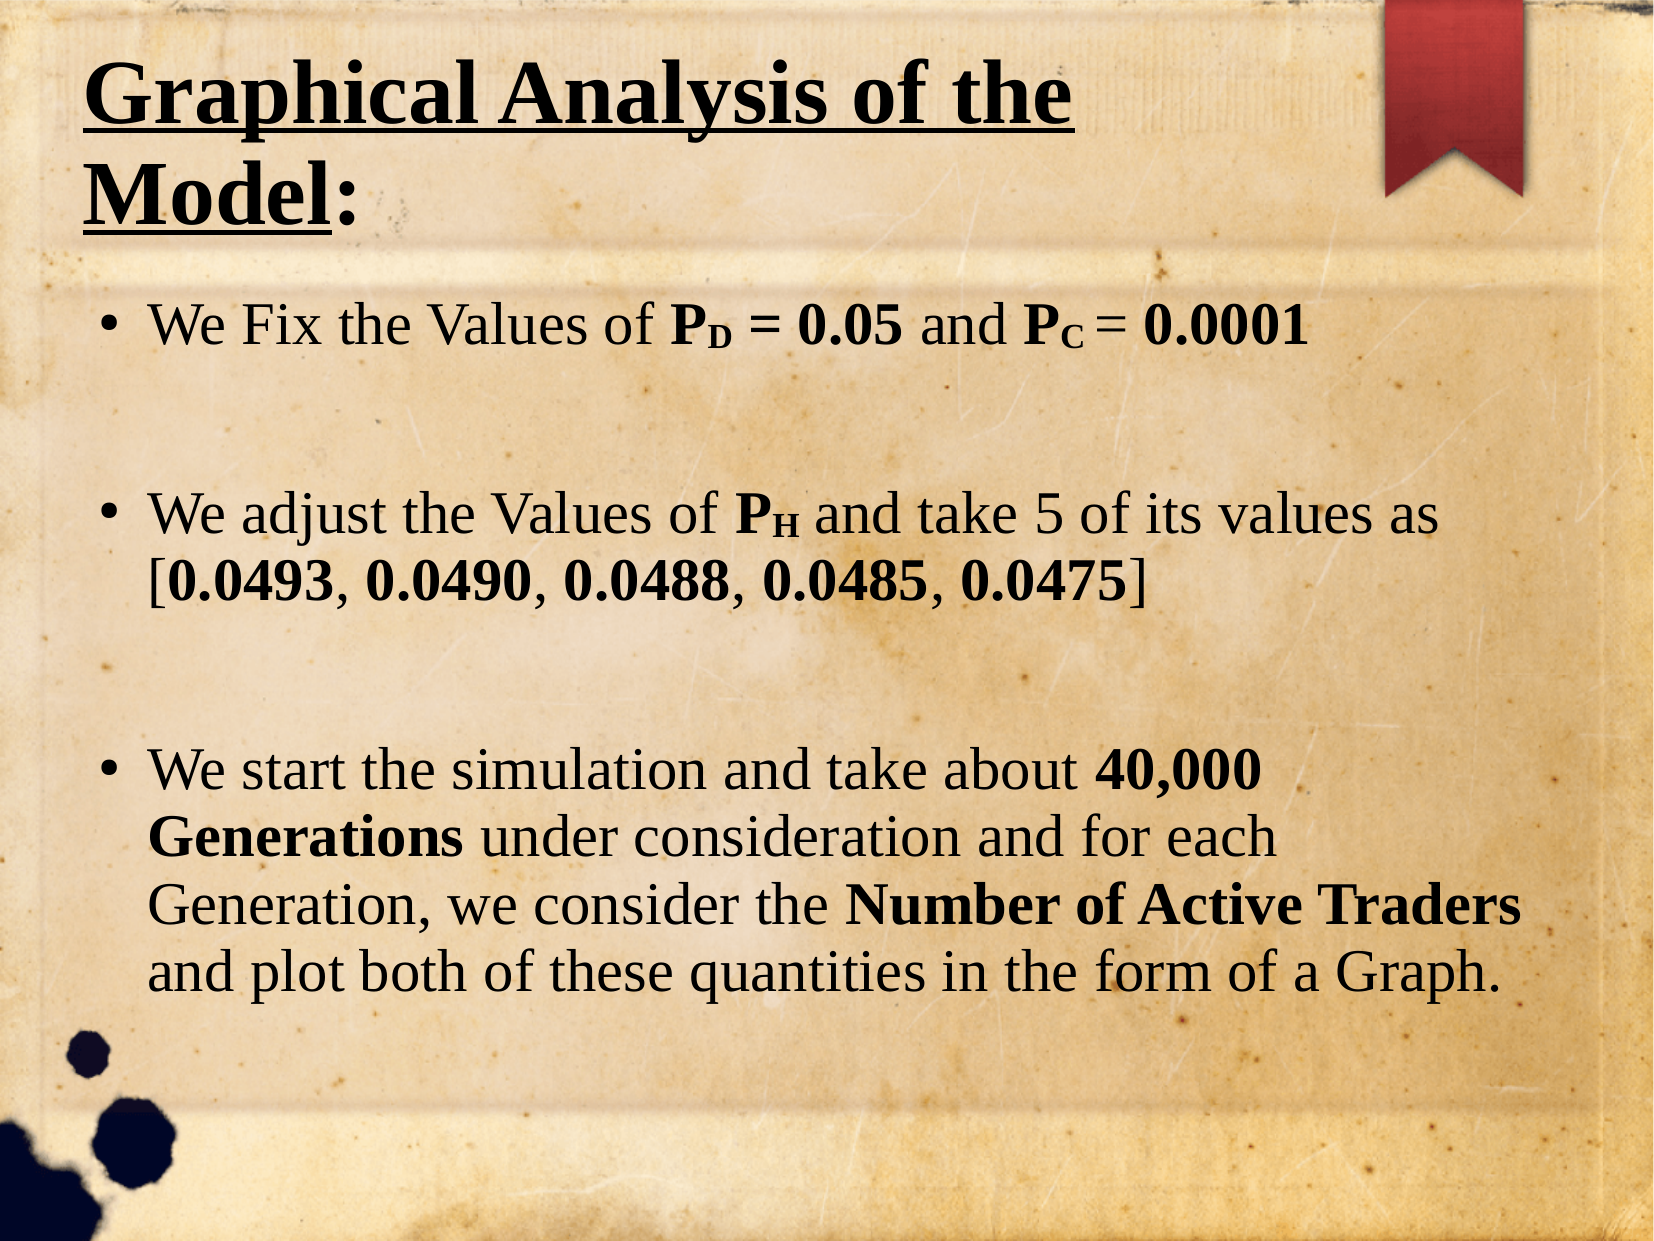

# Graphical Analysis of the Model:
We Fix the Values of PD = 0.05 and PC = 0.0001
We adjust the Values of PH and take 5 of its values as [0.0493, 0.0490, 0.0488, 0.0485, 0.0475]
We start the simulation and take about 40,000 Generations under consideration and for each Generation, we consider the Number of Active Traders and plot both of these quantities in the form of a Graph.